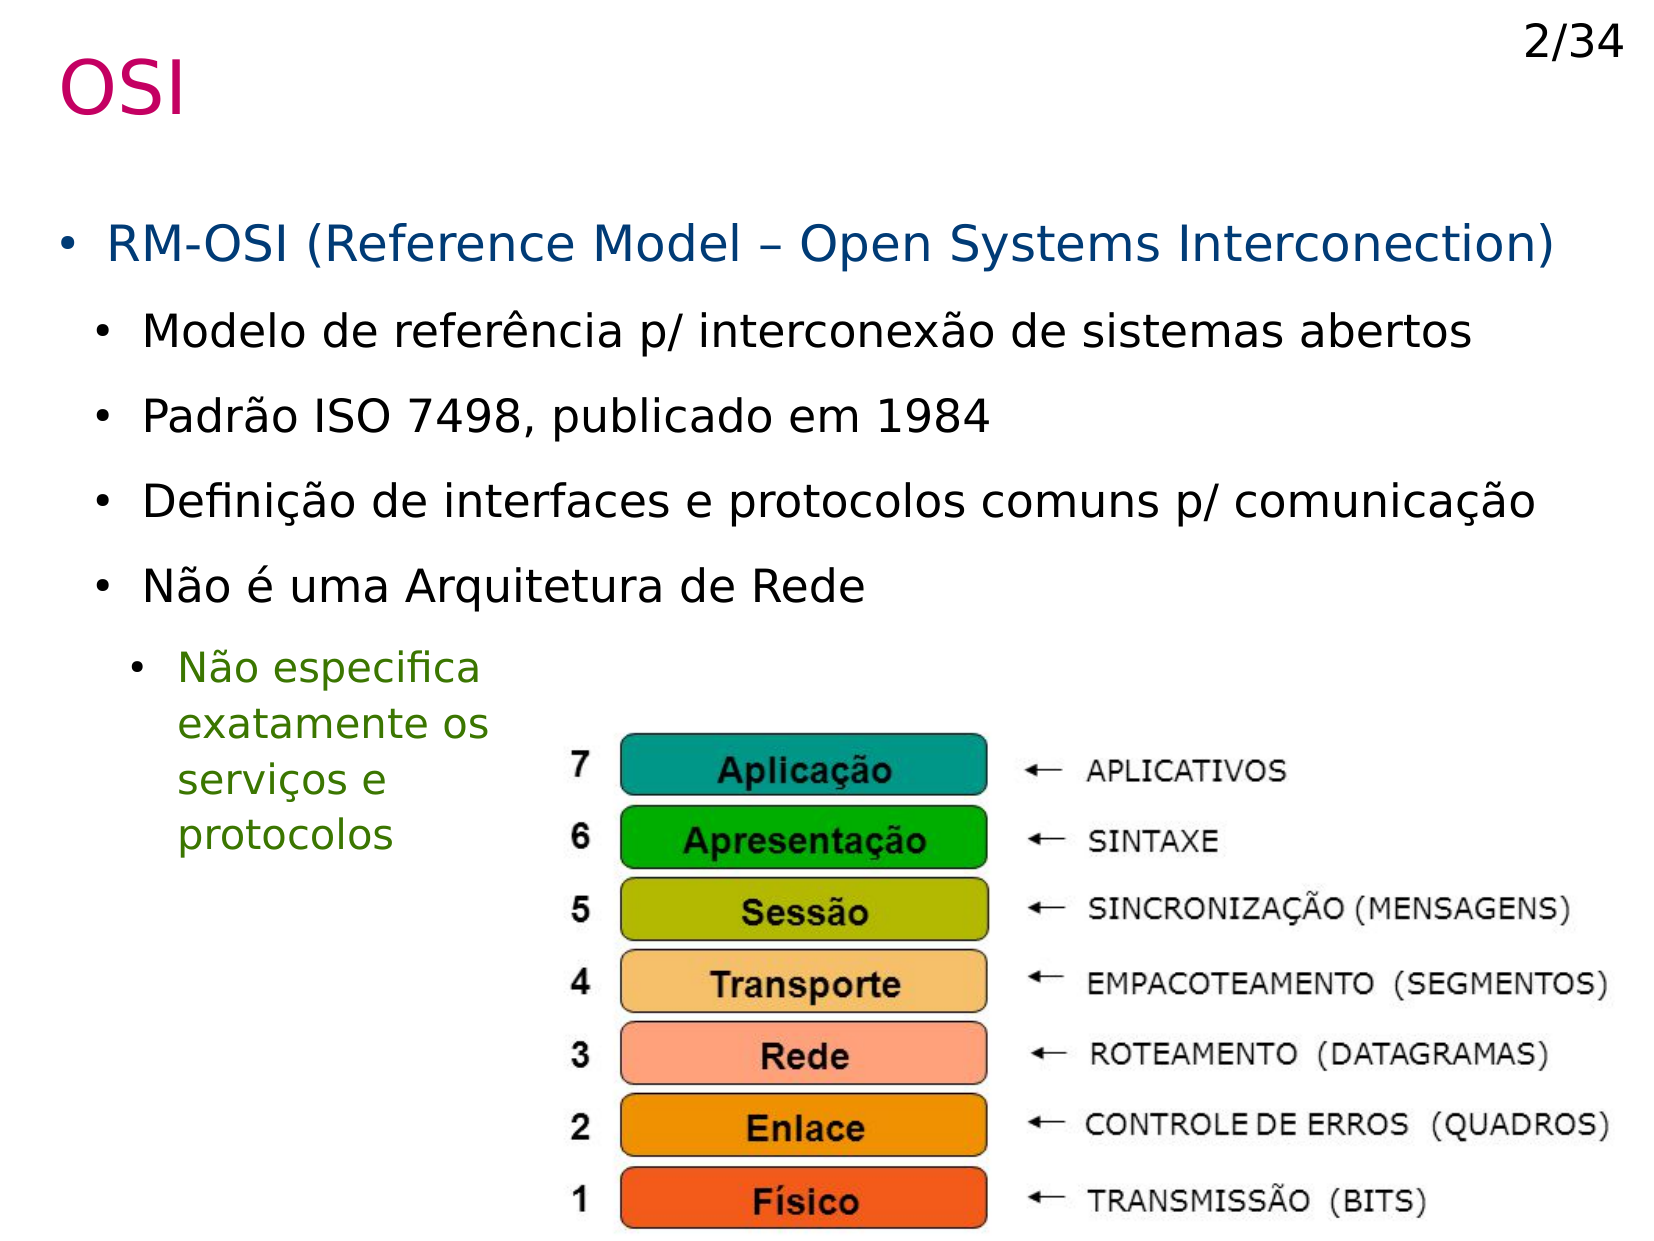

2
# OSI
RM-OSI (Reference Model – Open Systems Interconection)
Modelo de referência p/ interconexão de sistemas abertos
Padrão ISO 7498, publicado em 1984
Definição de interfaces e protocolos comuns p/ comunicação
Não é uma Arquitetura de Rede
Não especifica
exatamente os
serviços e
protocolos